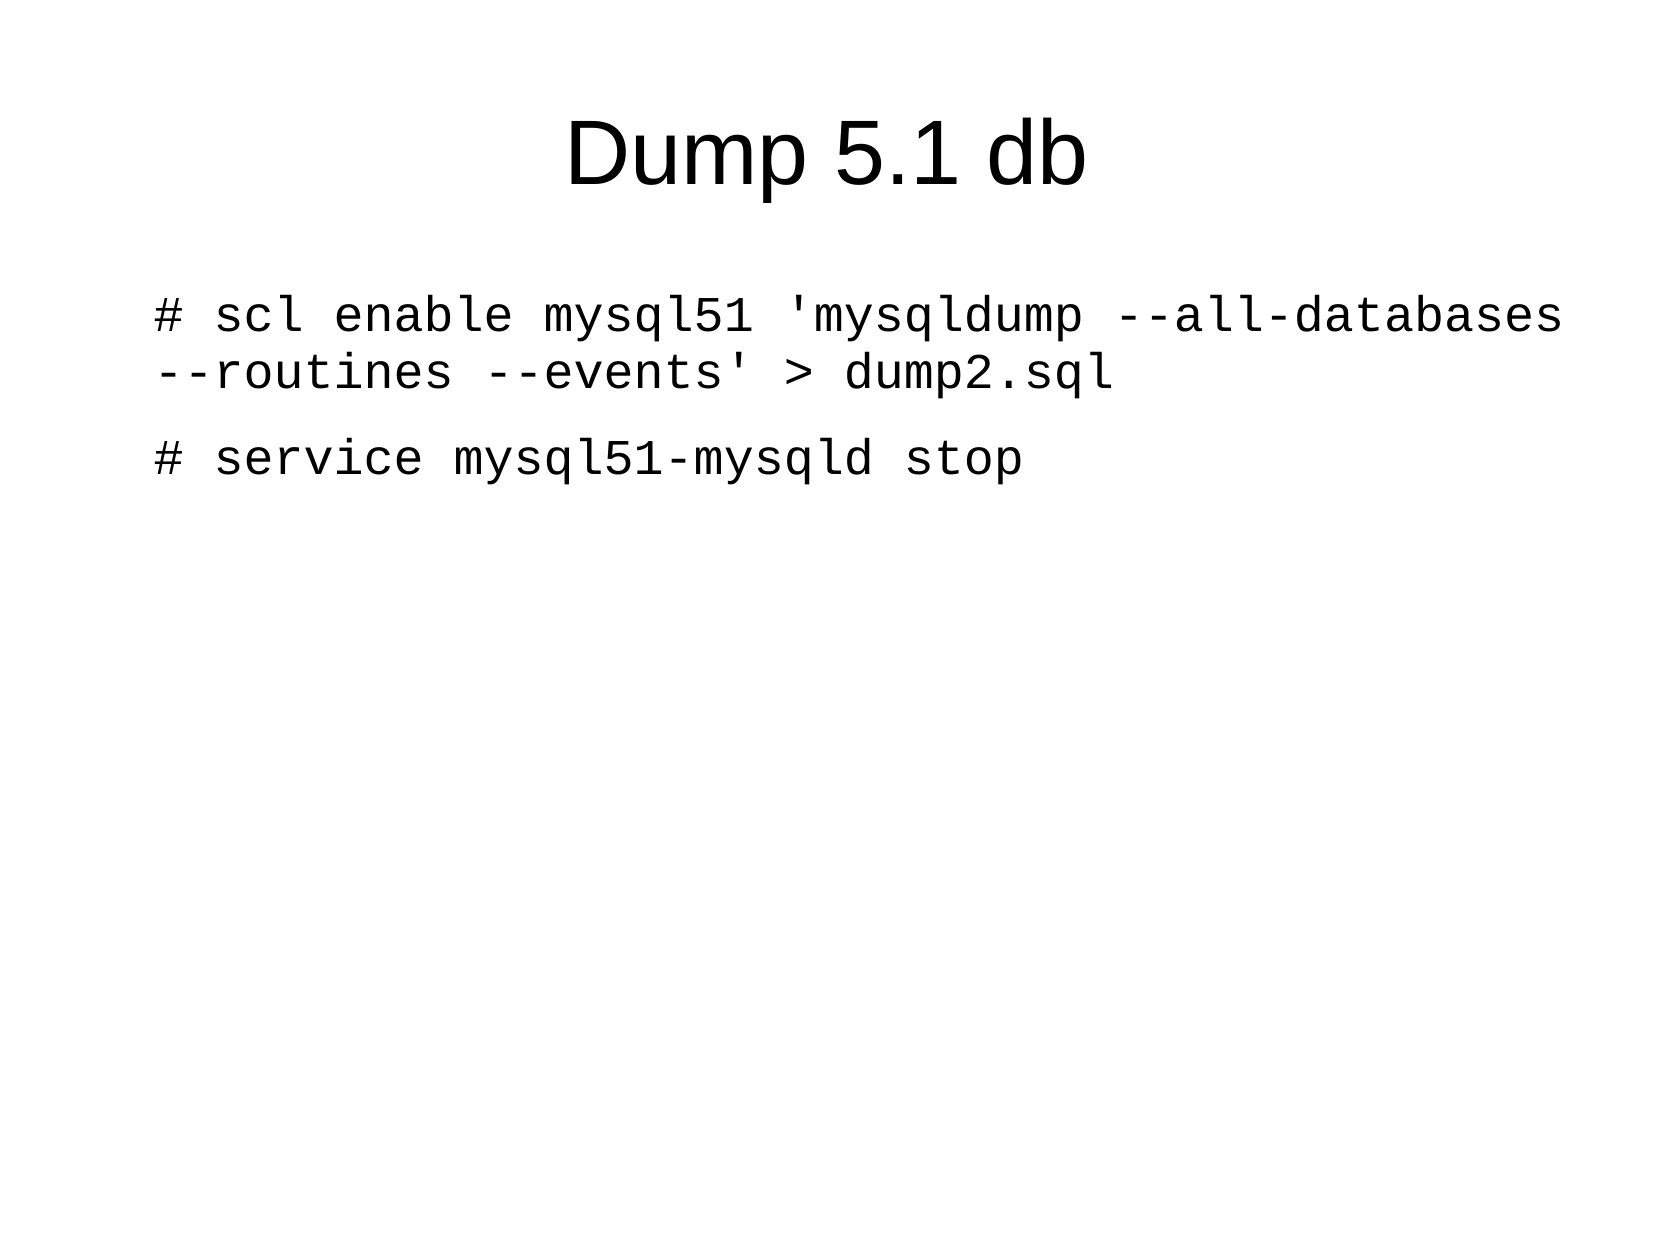

# Dump 5.1 db
# scl enable mysql51 'mysqldump --all-databases --routines --events' > dump2.sql
# service mysql51-mysqld stop